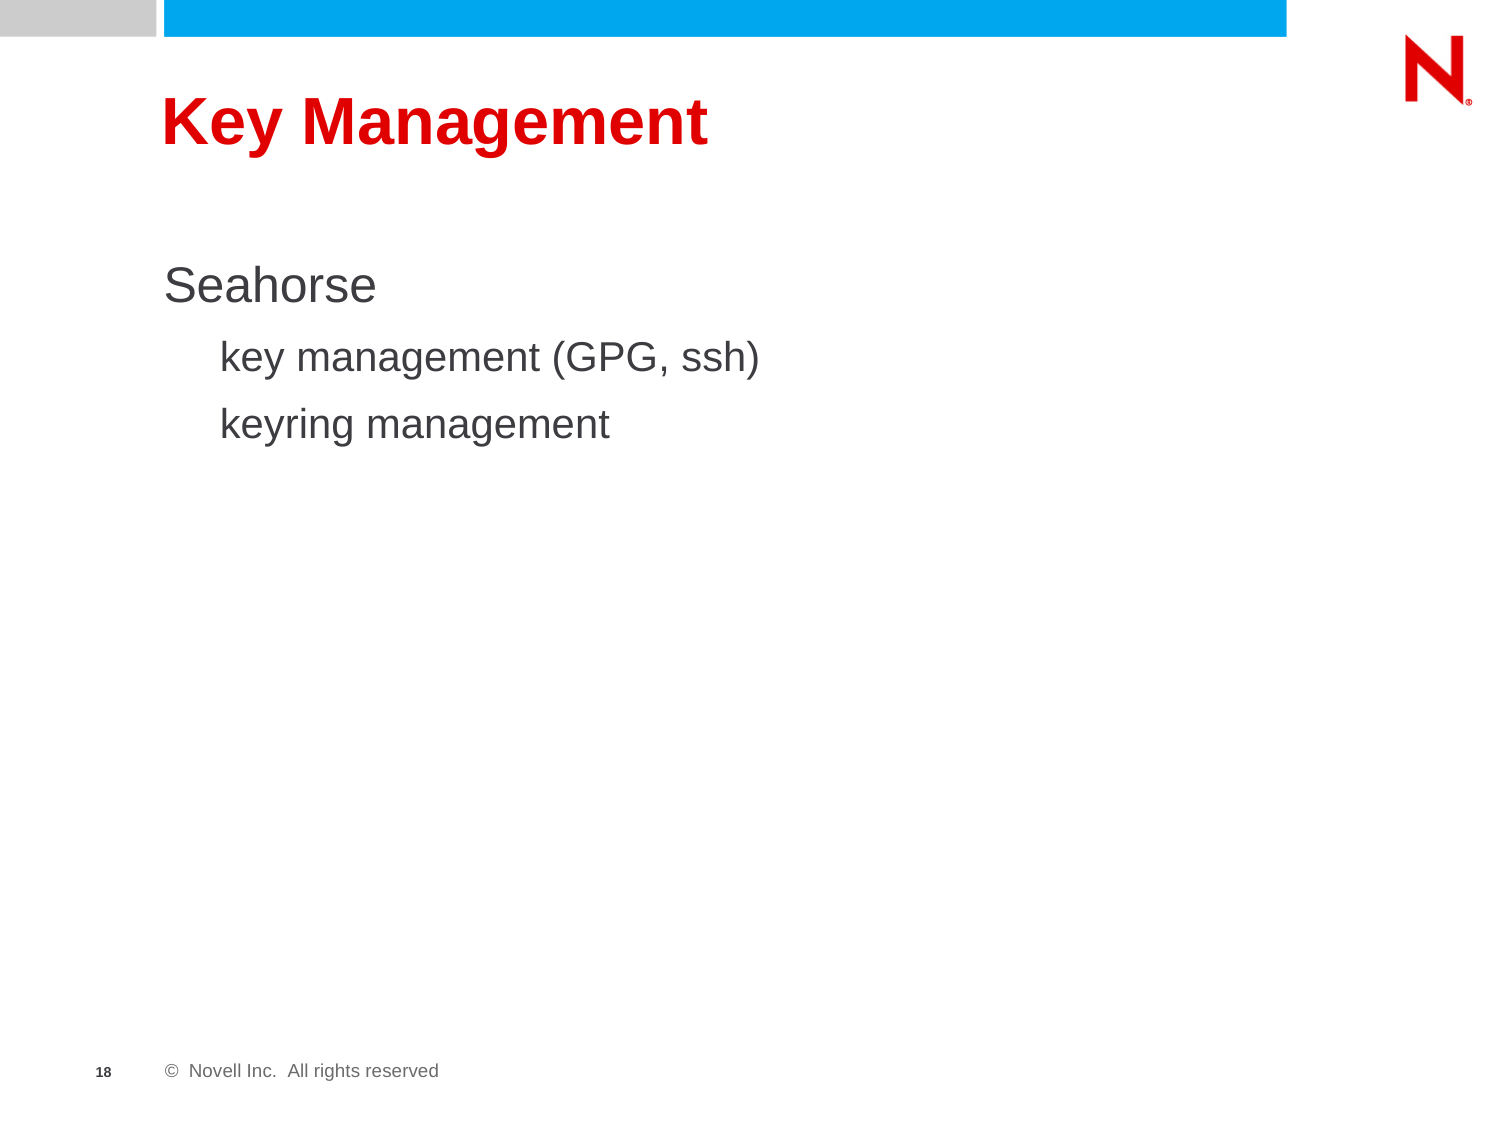

# Key Management
Seahorse
key management (GPG, ssh)
keyring management